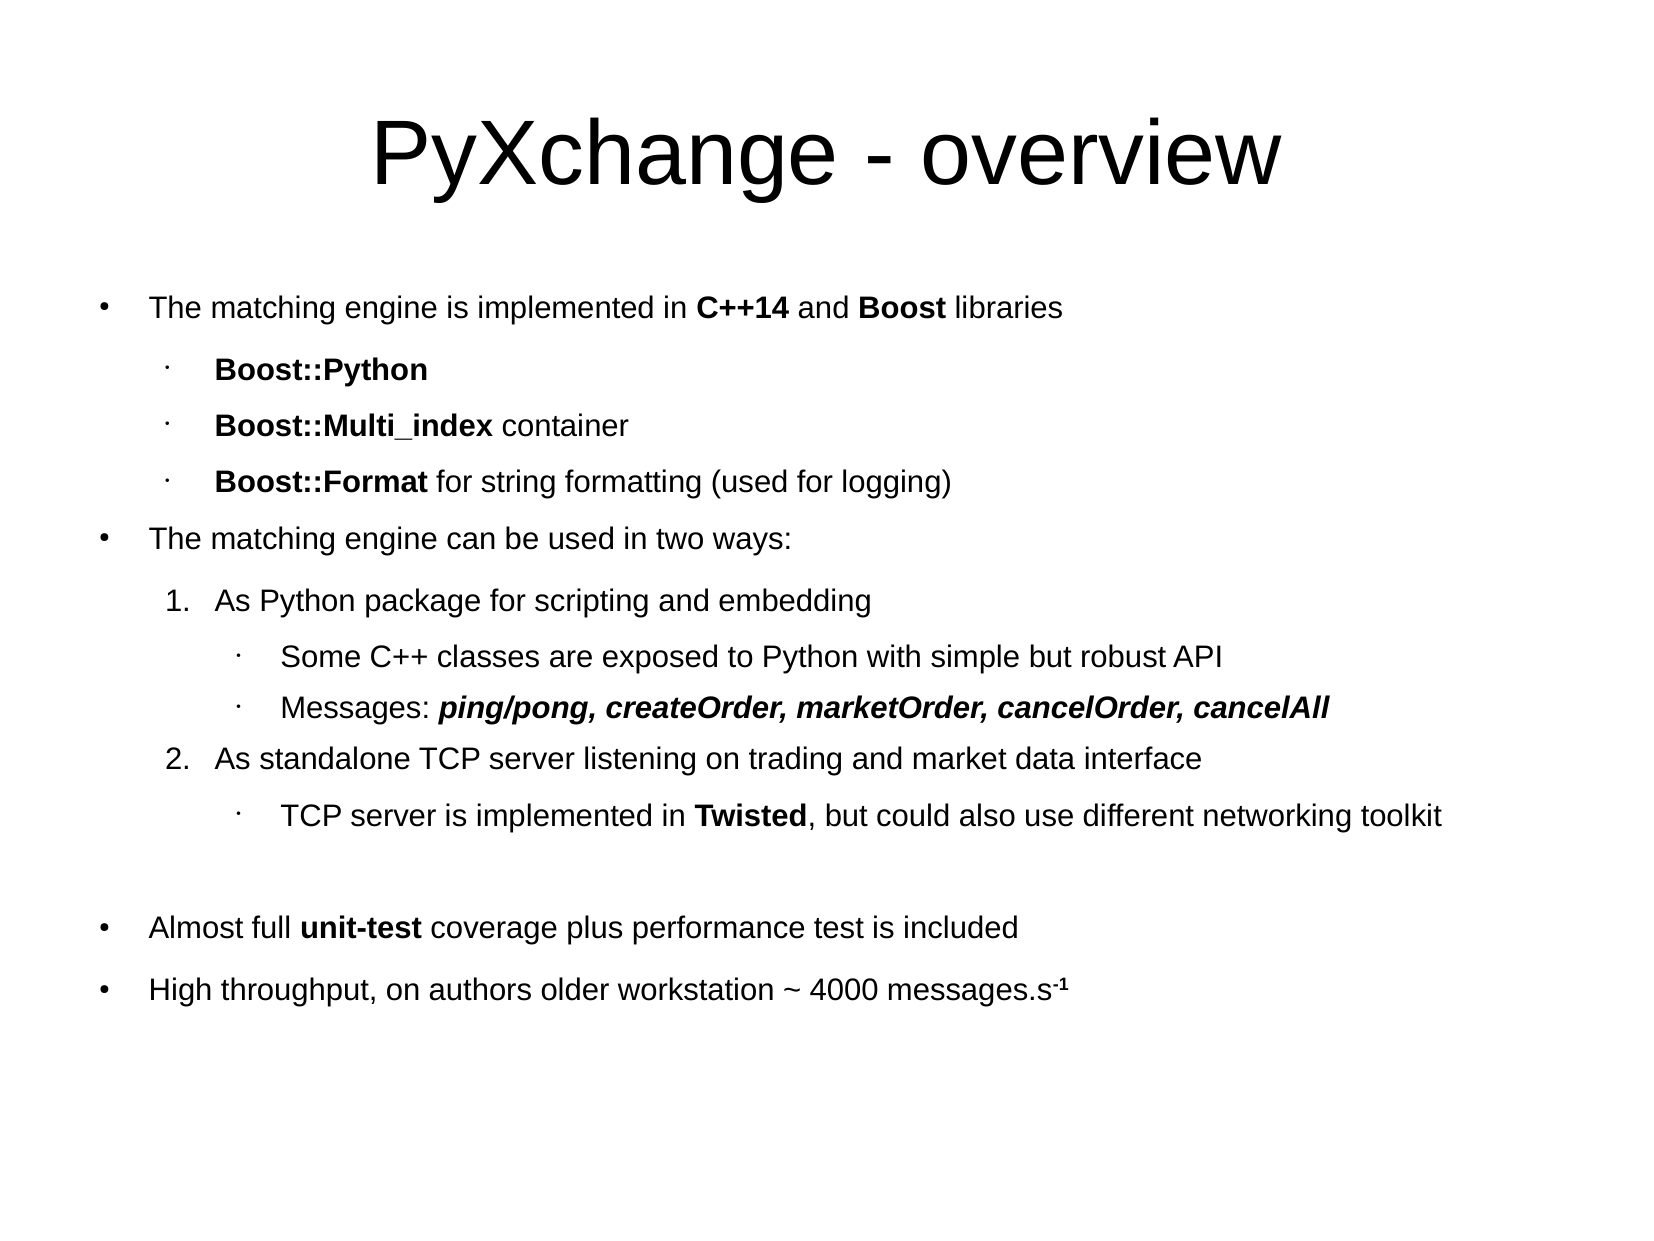

# PyXchange - overview
The matching engine is implemented in C++14 and Boost libraries
Boost::Python
Boost::Multi_index container
Boost::Format for string formatting (used for logging)
The matching engine can be used in two ways:
As Python package for scripting and embedding
Some C++ classes are exposed to Python with simple but robust API
Messages: ping/pong, createOrder, marketOrder, cancelOrder, cancelAll
As standalone TCP server listening on trading and market data interface
TCP server is implemented in Twisted, but could also use different networking toolkit
Almost full unit-test coverage plus performance test is included
High throughput, on authors older workstation ~ 4000 messages.s-1